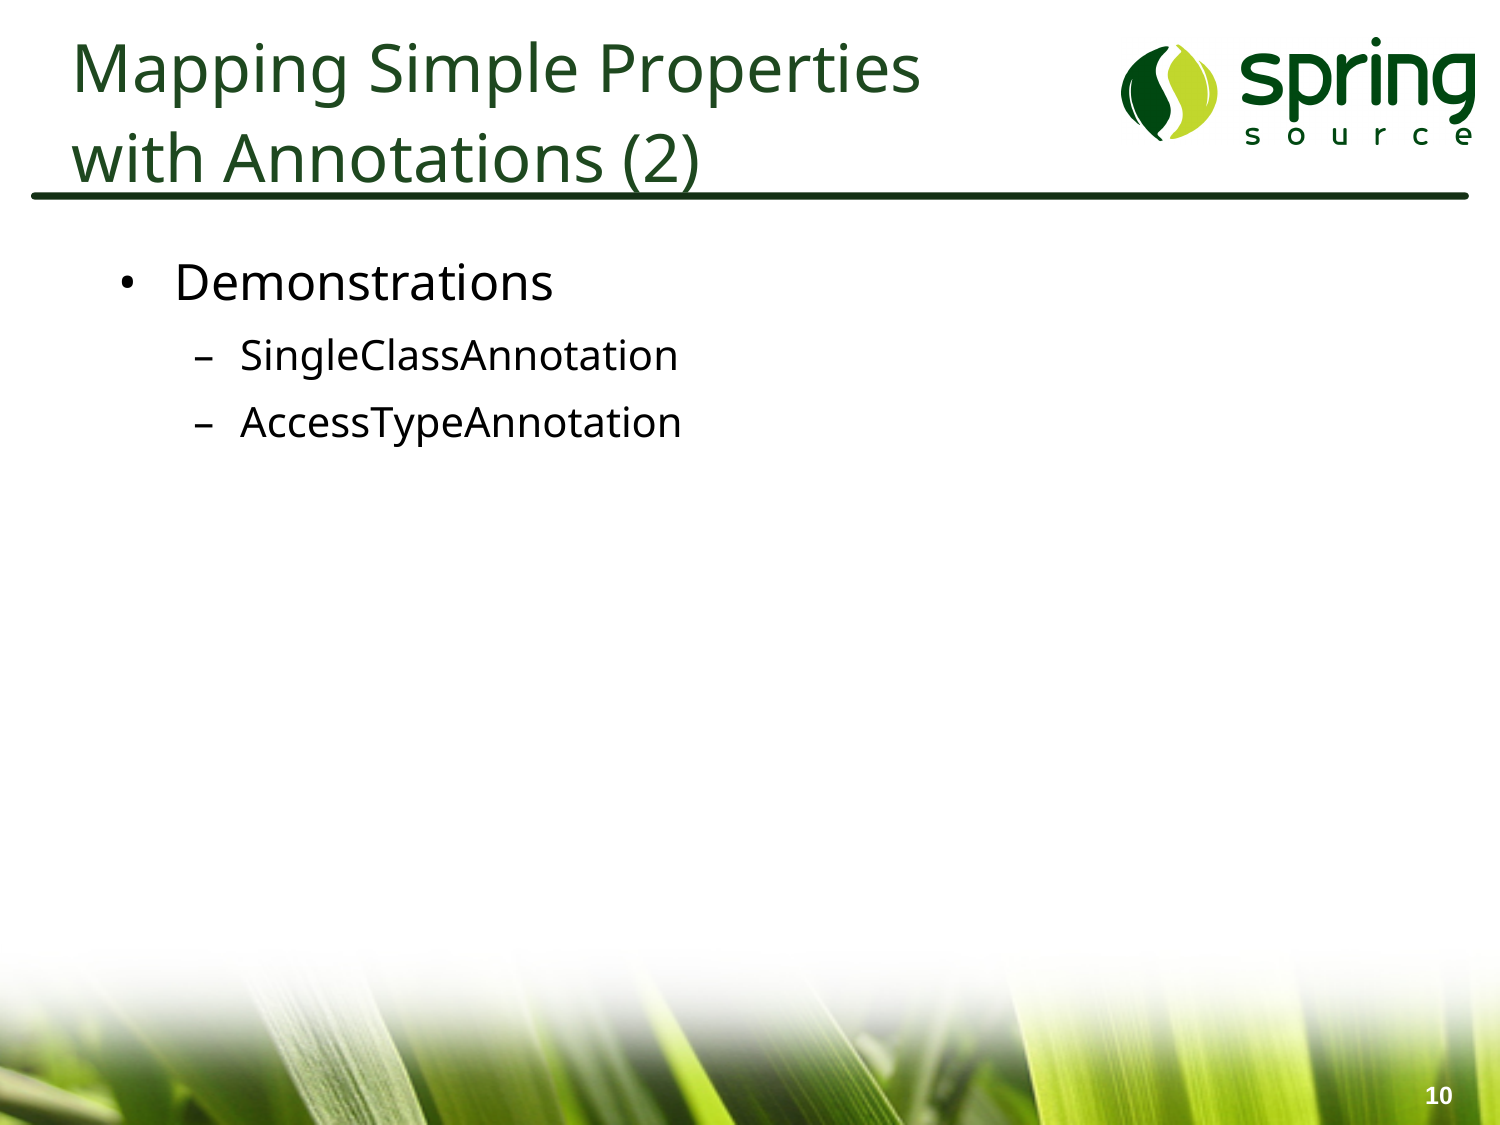

# Mapping Simple Properties with Annotations (2)
Demonstrations
SingleClassAnnotation
AccessTypeAnnotation